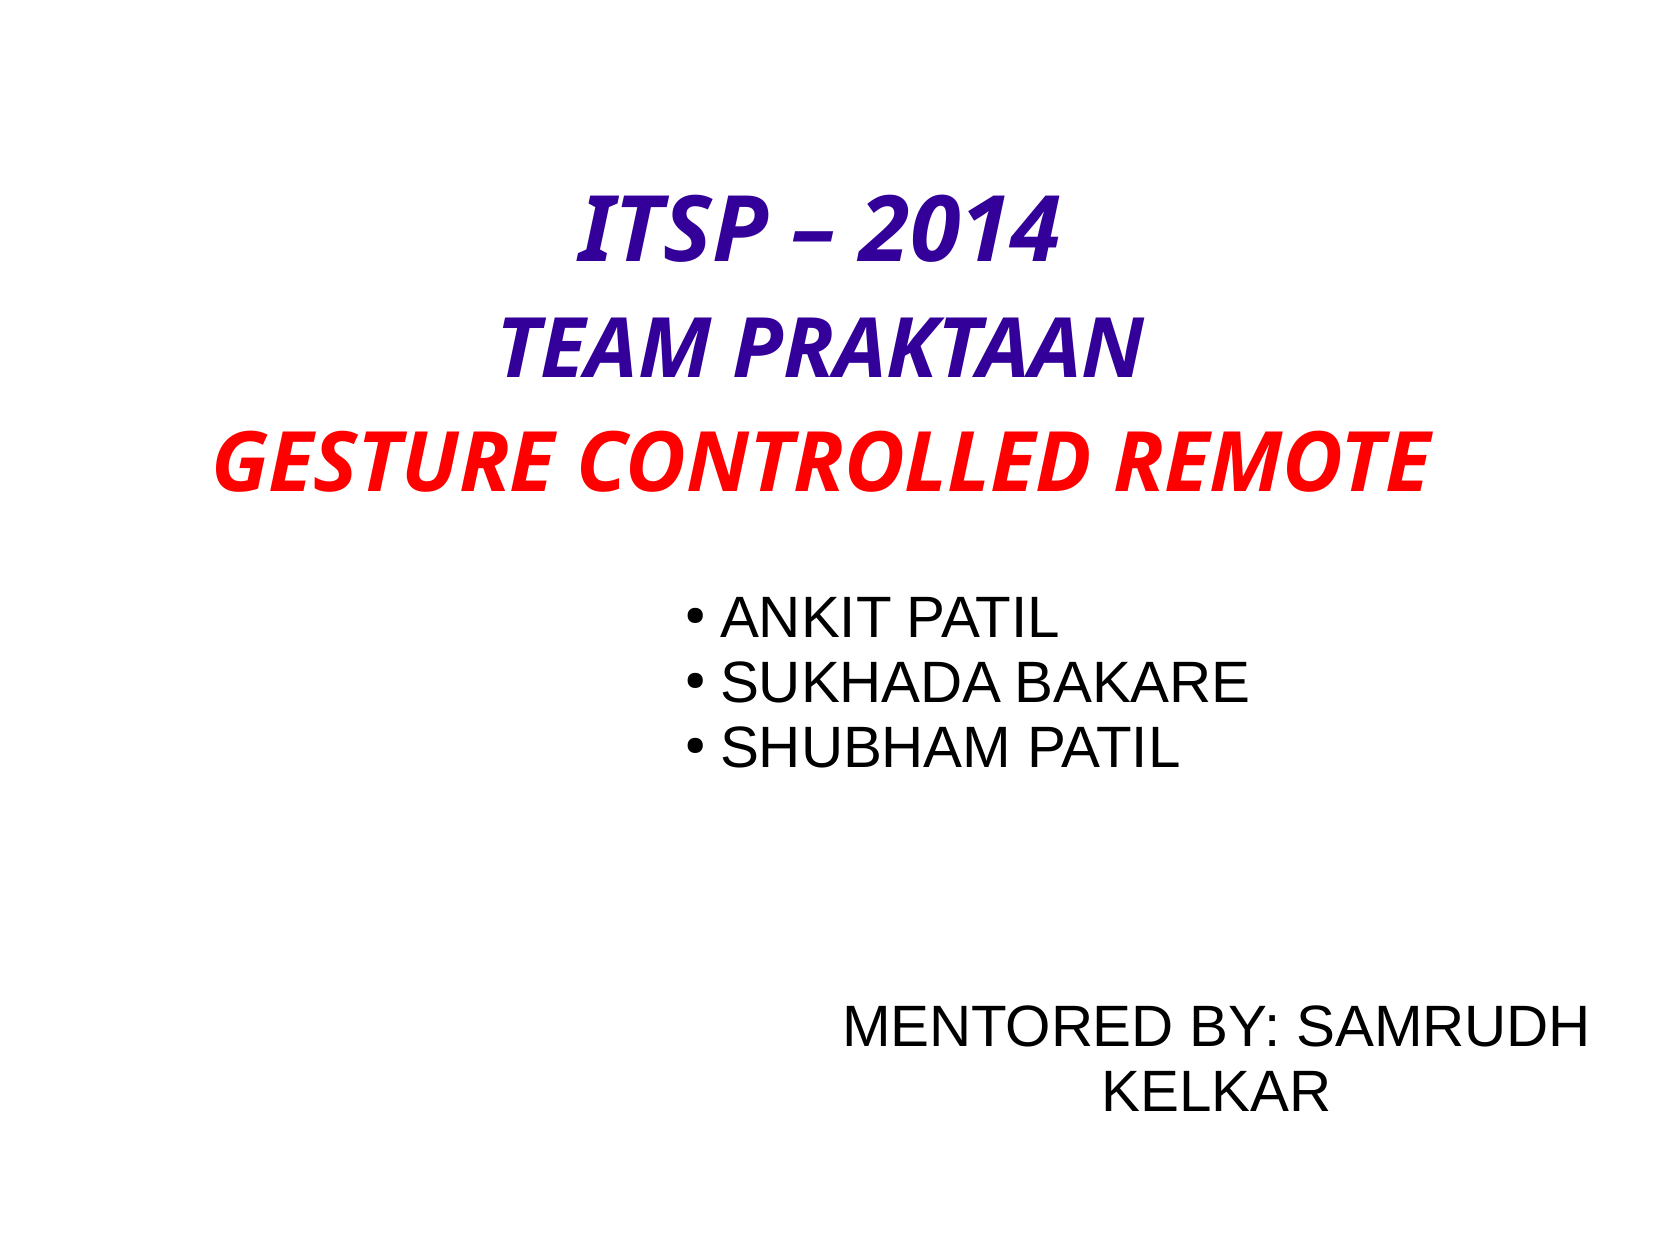

# ITSP – 2014 TEAM PRAKTAAN GESTURE CONTROLLED REMOTE
ANKIT PATIL
SUKHADA BAKARE
SHUBHAM PATIL
MENTORED BY: SAMRUDH KELKAR